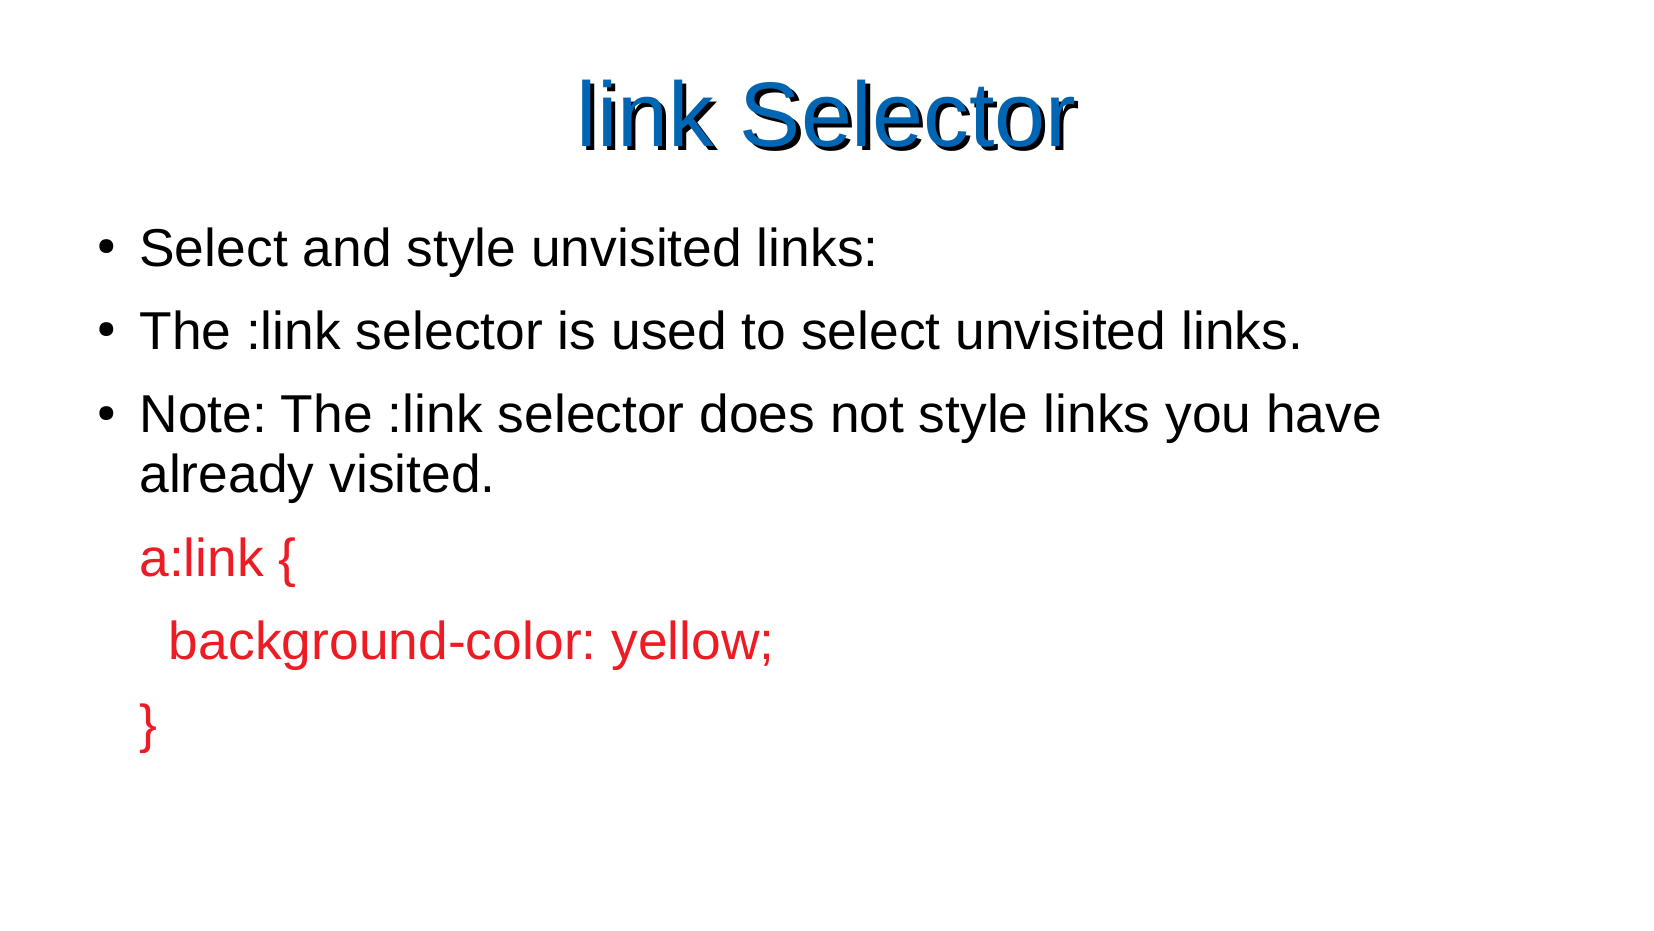

# link Selector
Select and style unvisited links:
The :link selector is used to select unvisited links.
Note: The :link selector does not style links you have already visited.
a:link {
 background-color: yellow;
}